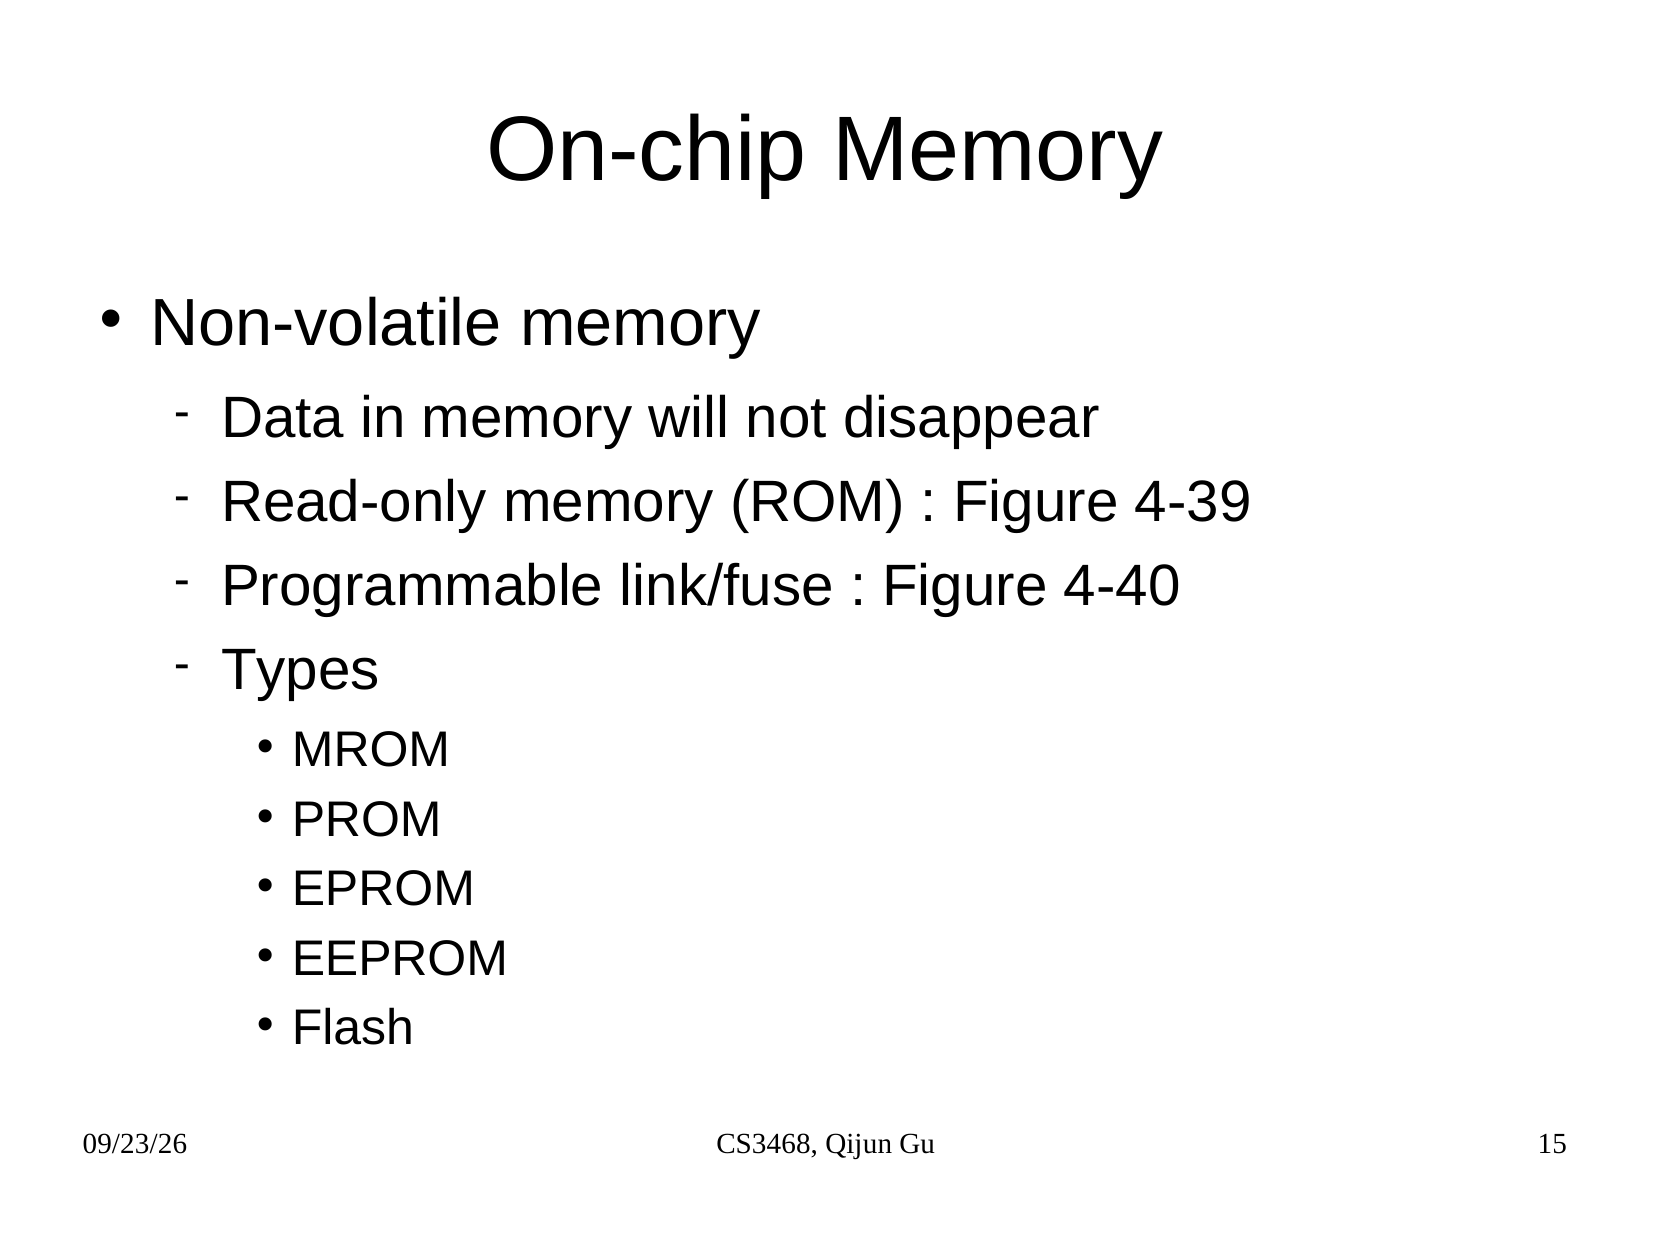

# On-chip Memory
Non-volatile memory
Data in memory will not disappear
Read-only memory (ROM) : Figure 4-39
Programmable link/fuse : Figure 4-40
Types
MROM
PROM
EPROM
EEPROM
Flash
CS3468, Qijun Gu
15